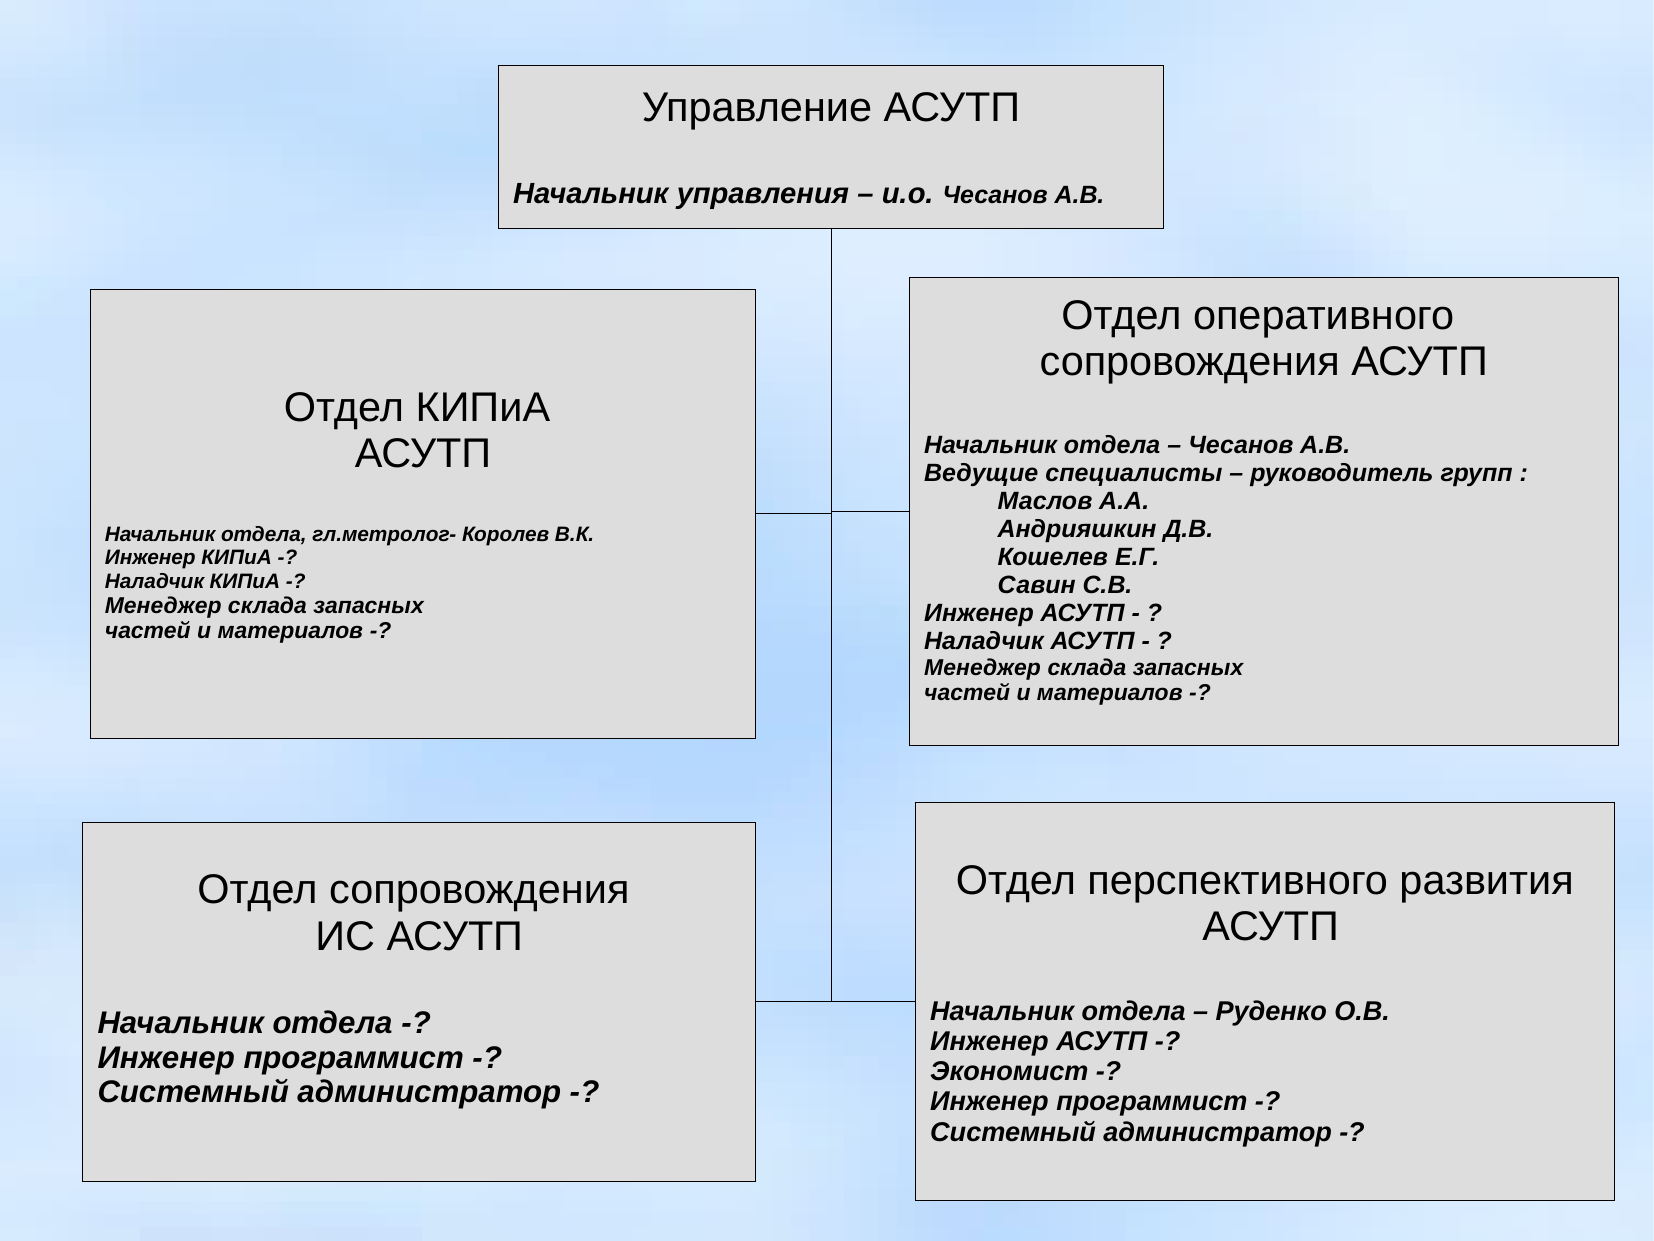

Управление АСУТП
Начальник управления – и.о. Чесанов А.В.
Отдел оперативного
сопровождения АСУТП
Начальник отдела – Чесанов А.В.
Ведущие специалисты – руководитель групп :
Маслов А.А.
Андрияшкин Д.В.
Кошелев Е.Г.
Савин С.В.
Инженер АСУТП - ?
Наладчик АСУТП - ?
Менеджер склада запасных
частей и материалов -?
Отдел КИПиА
АСУТП
Начальник отдела, гл.метролог- Королев В.К.
Инженер КИПиА -?
Наладчик КИПиА -?
Менеджер склада запасных
частей и материалов -?
Отдел перспективного развития
 АСУТП
Начальник отдела – Руденко О.В.
Инженер АСУТП -?
Экономист -?
Инженер программист -?
Системный администратор -?
Отдел сопровождения
ИС АСУТП
Начальник отдела -?
Инженер программист -?
Системный администратор -?